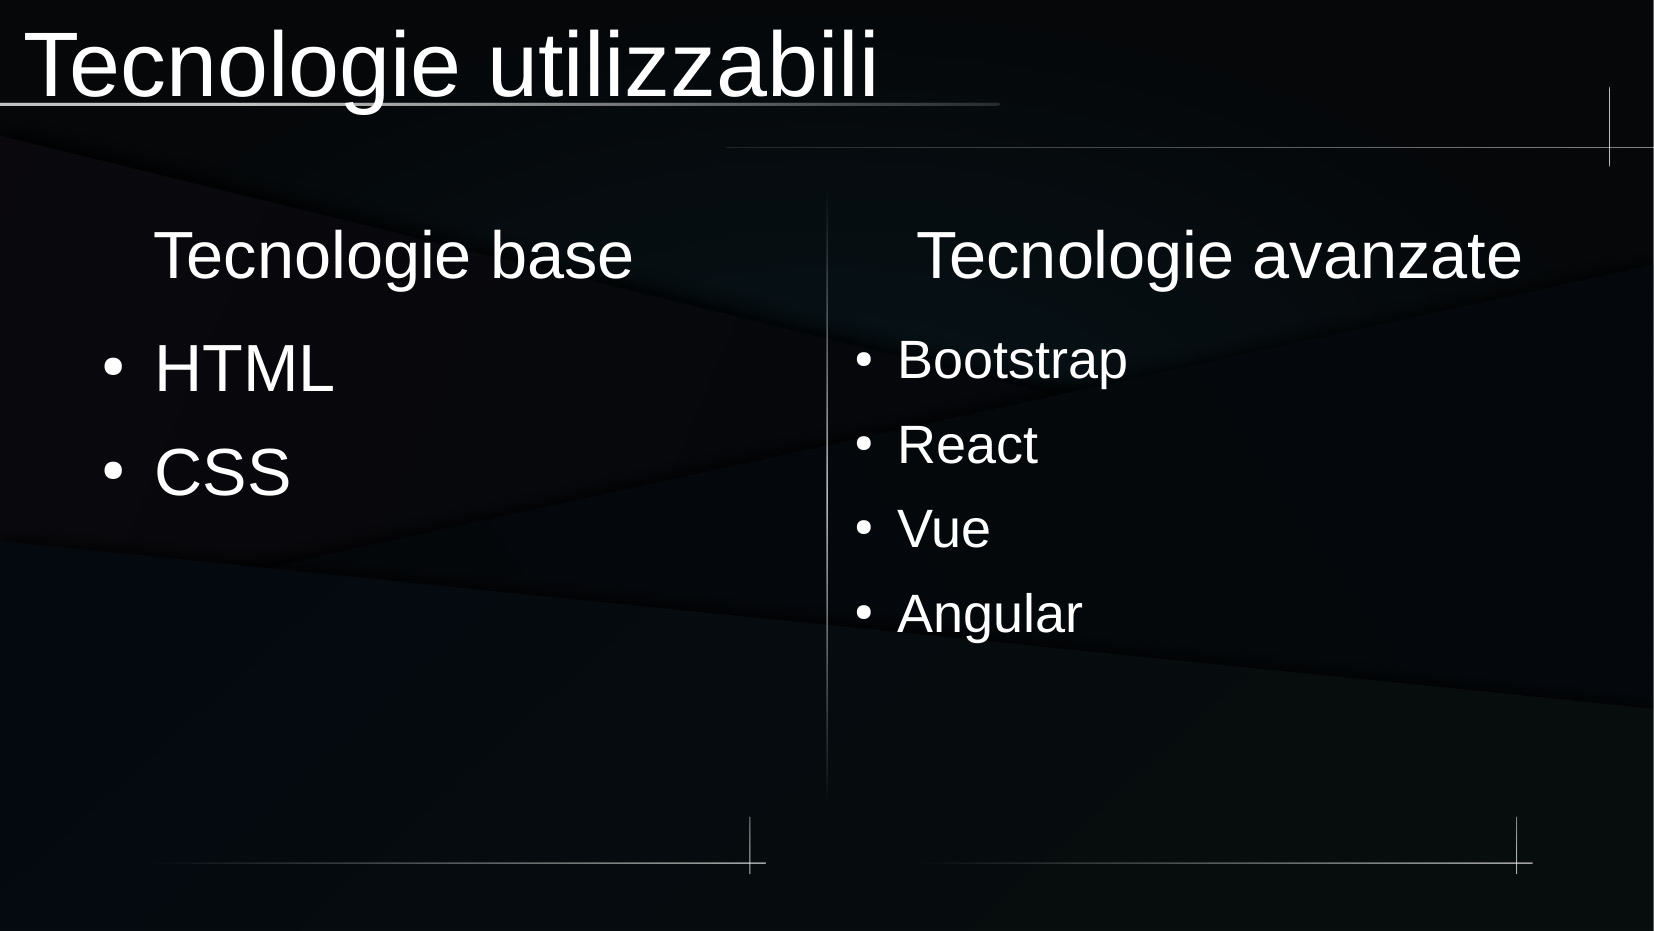

# Tecnologie utilizzabili
Tecnologie base
Tecnologie avanzate
Bootstrap
React
Vue
Angular
HTML
CSS